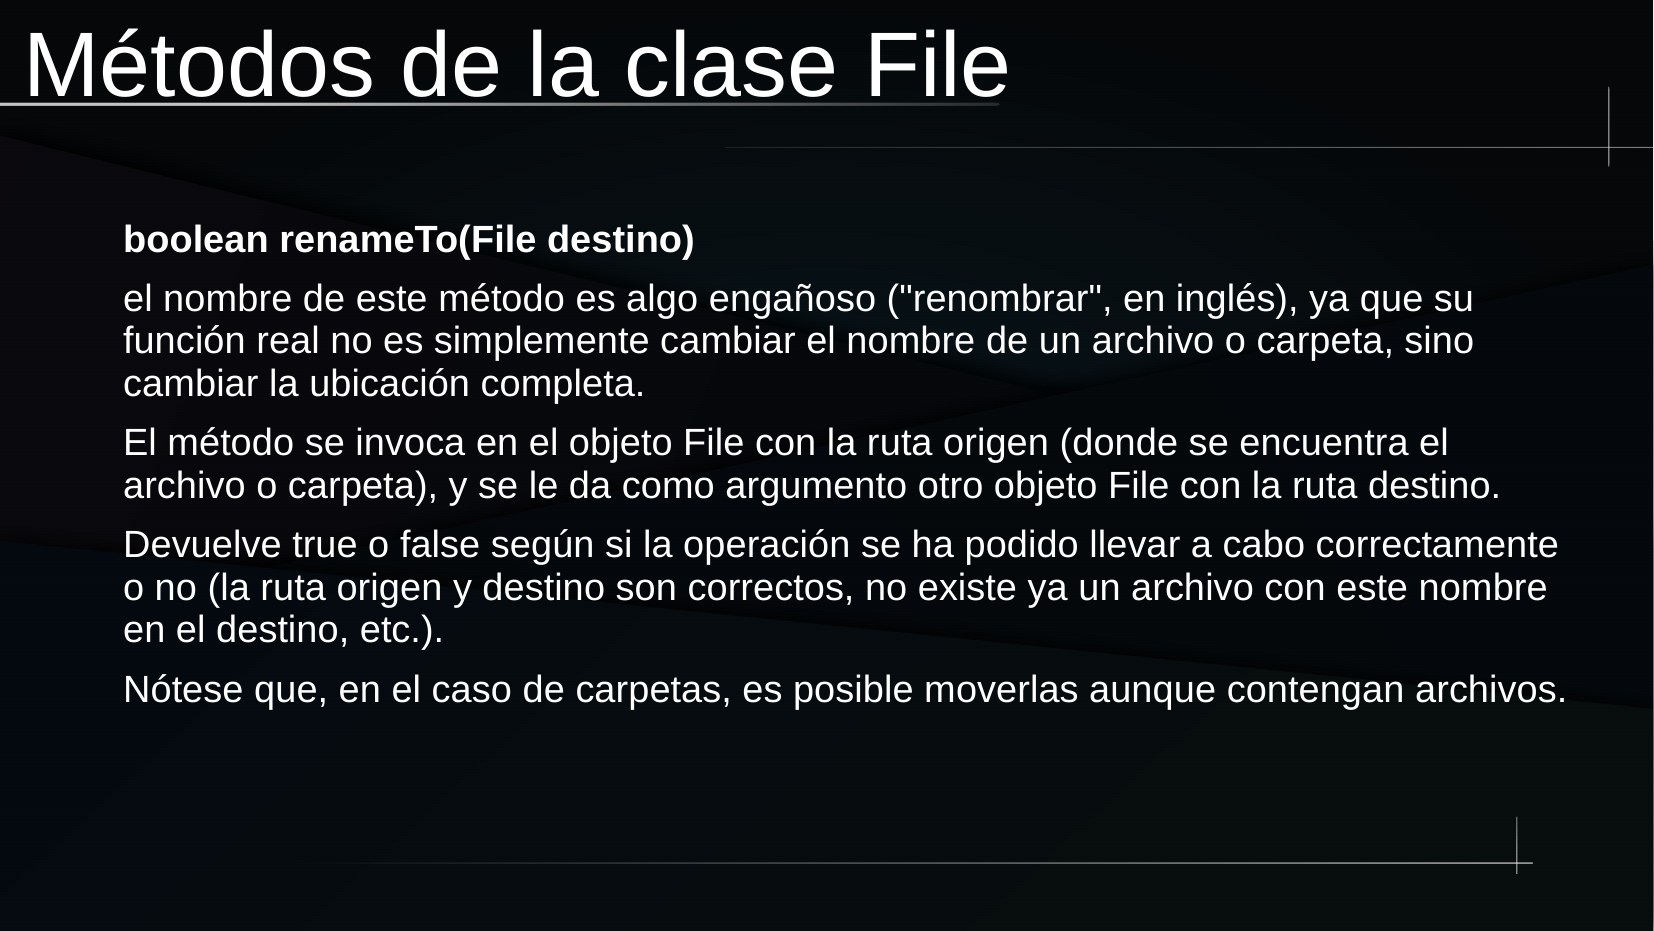

# Métodos de la clase File
boolean renameTo(File destino)
el nombre de este método es algo engañoso ("renombrar", en inglés), ya que su función real no es simplemente cambiar el nombre de un archivo o carpeta, sino cambiar la ubicación completa.
El método se invoca en el objeto File con la ruta origen (donde se encuentra el archivo o carpeta), y se le da como argumento otro objeto File con la ruta destino.
Devuelve true o false según si la operación se ha podido llevar a cabo correctamente o no (la ruta origen y destino son correctos, no existe ya un archivo con este nombre en el destino, etc.).
Nótese que, en el caso de carpetas, es posible moverlas aunque contengan archivos.